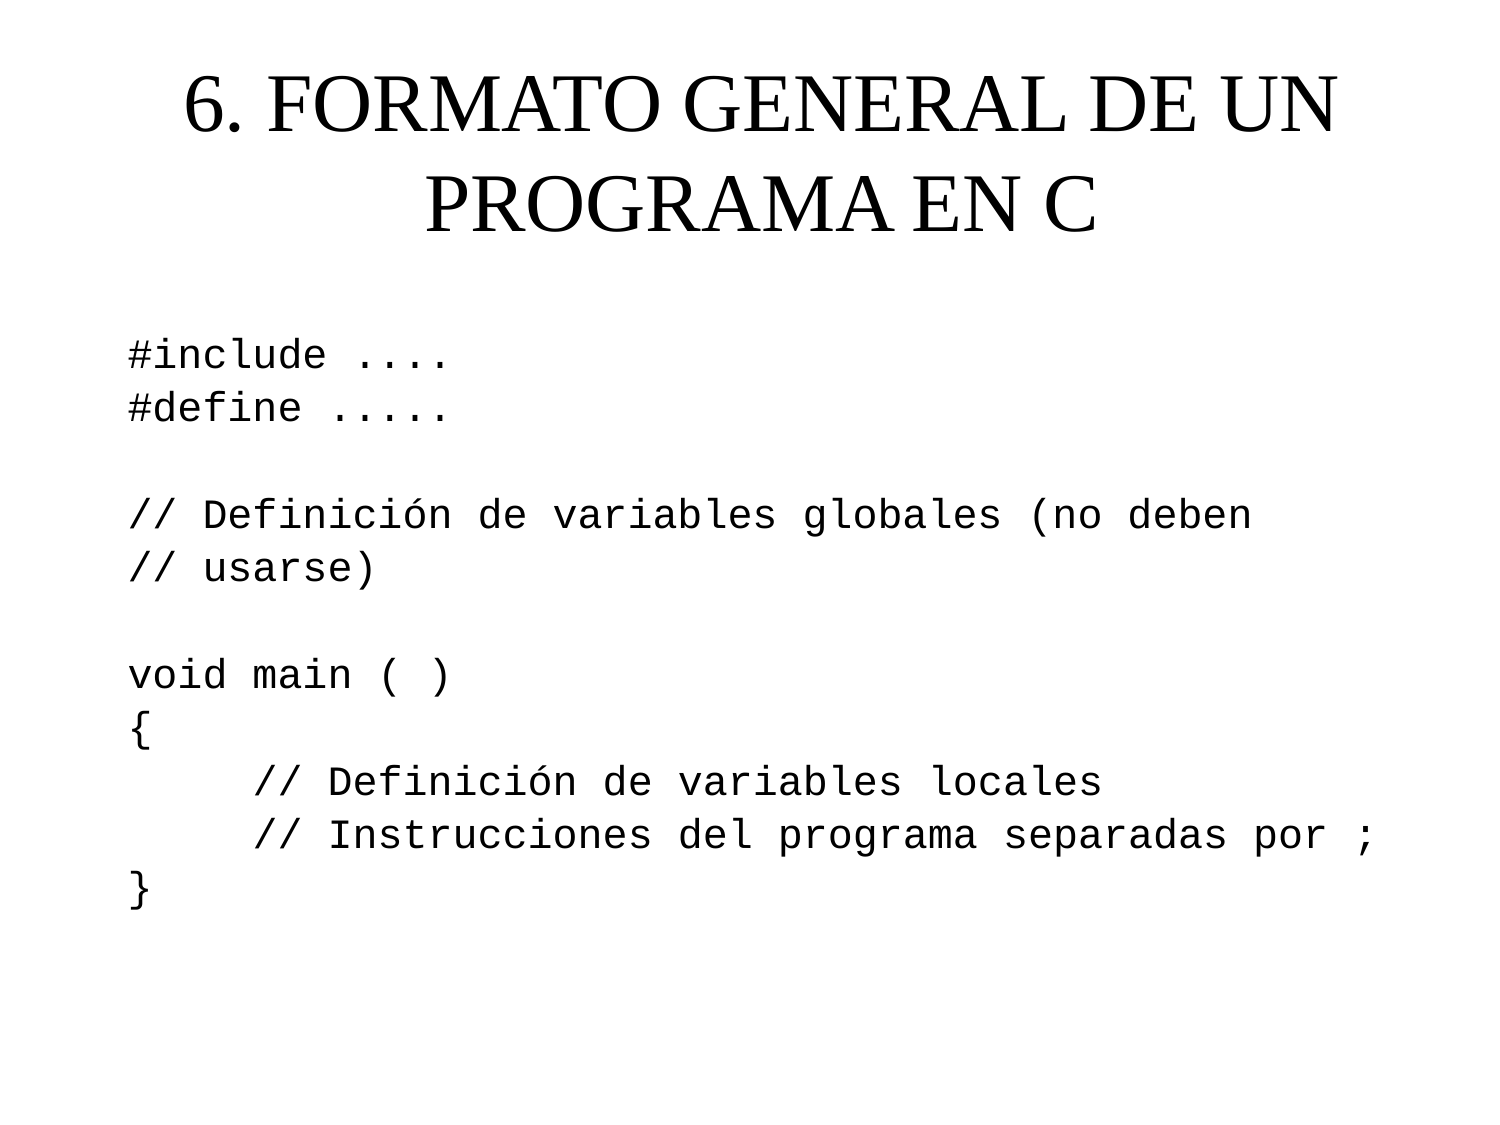

# 6. FORMATO GENERAL DE UN PROGRAMA EN C
#include ....
#define .....
// Definición de variables globales (no deben
// usarse)
void main ( )
{
 // Definición de variables locales
 // Instrucciones del programa separadas por ;
}